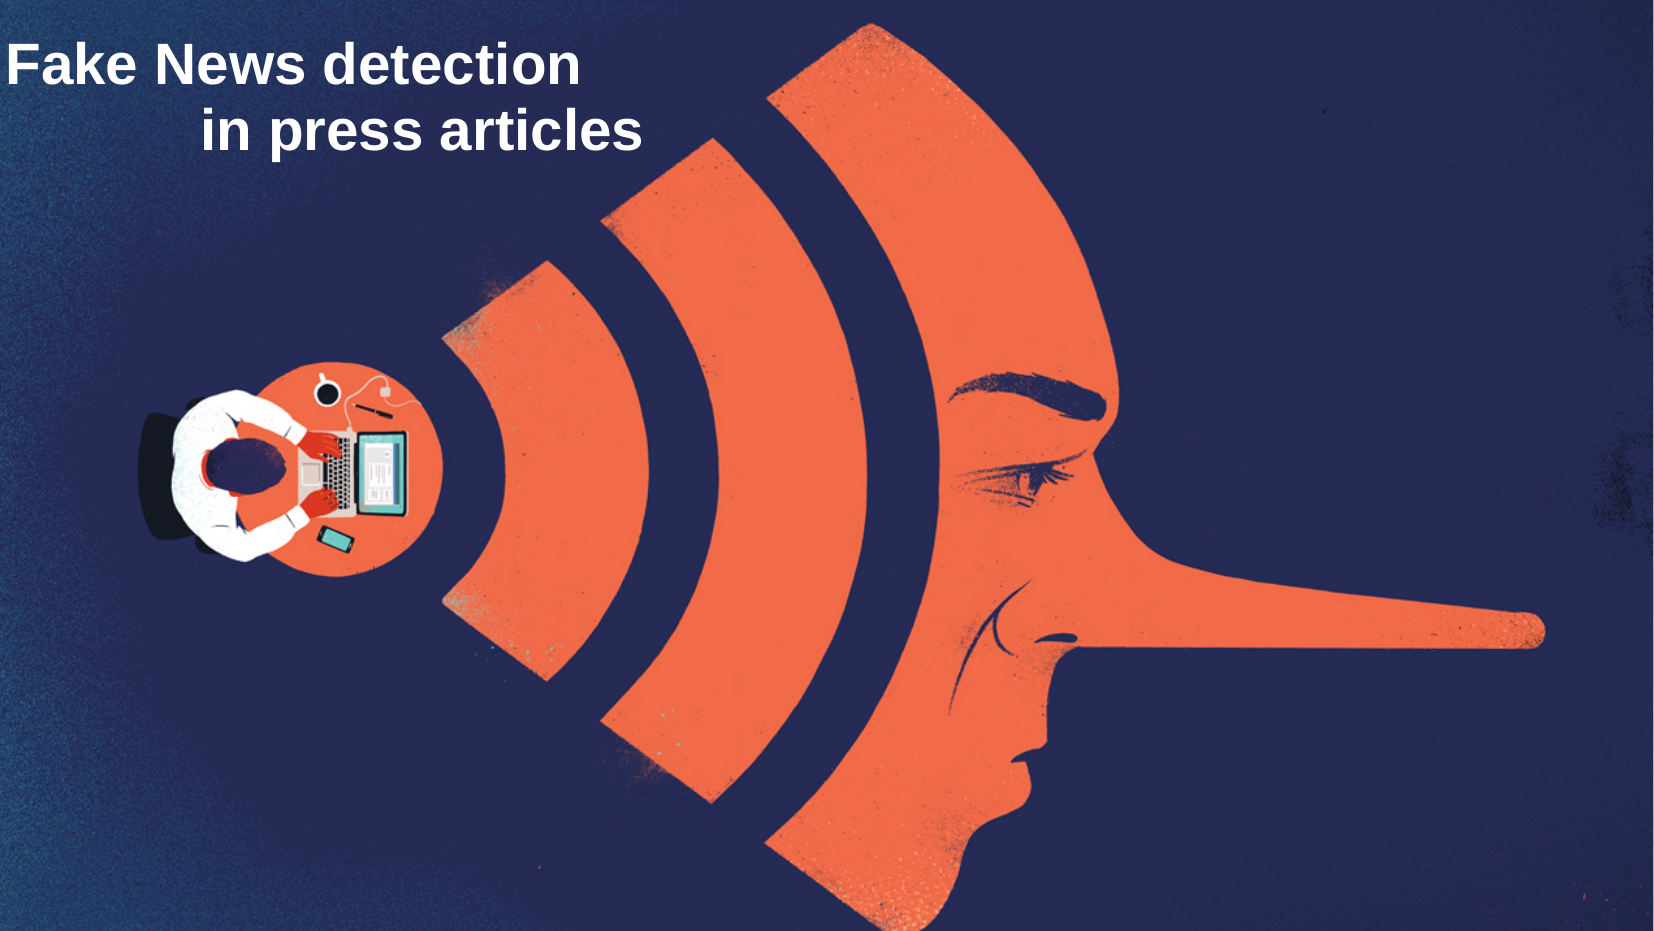

Fake News detection
 in press articles
#